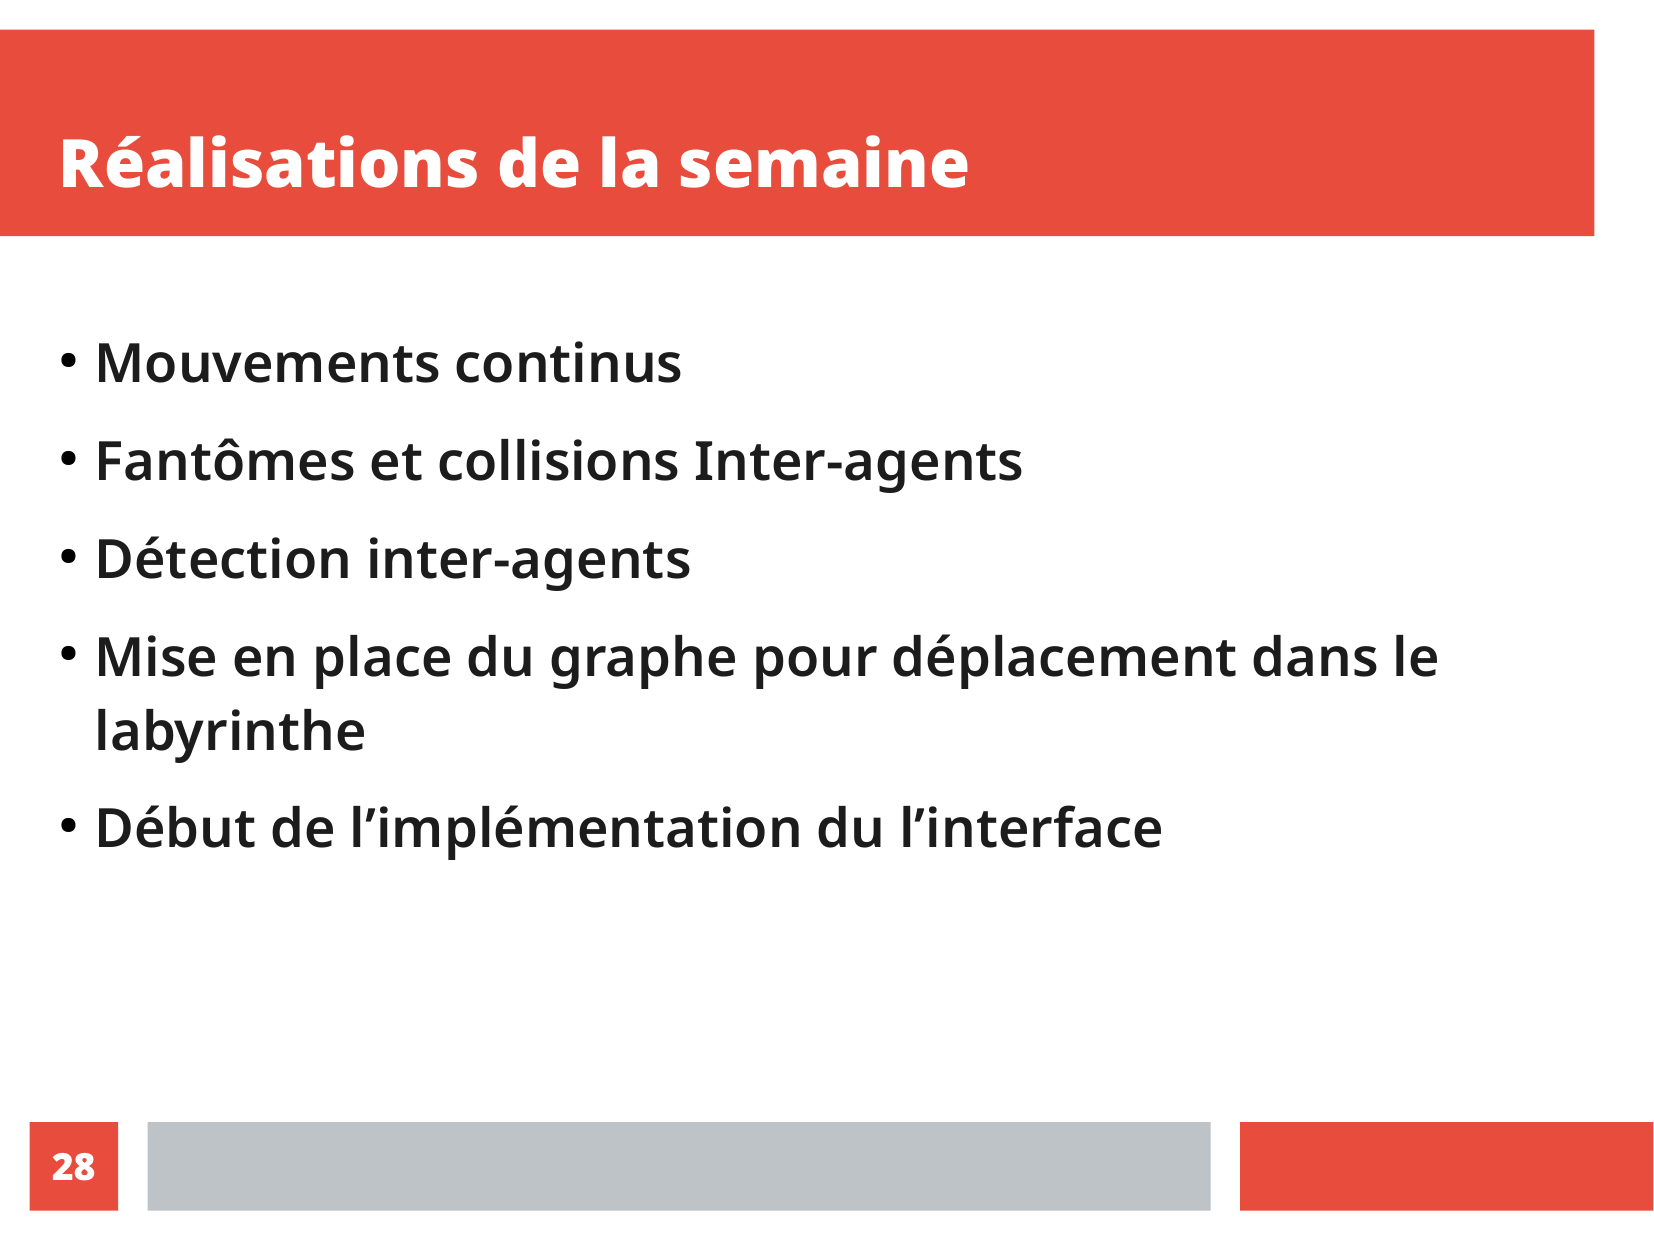

# Réalisations de la semaine
Mouvements continus
Fantômes et collisions Inter-agents
Détection inter-agents
Mise en place du graphe pour déplacement dans le labyrinthe
Début de l’implémentation du l’interface
28